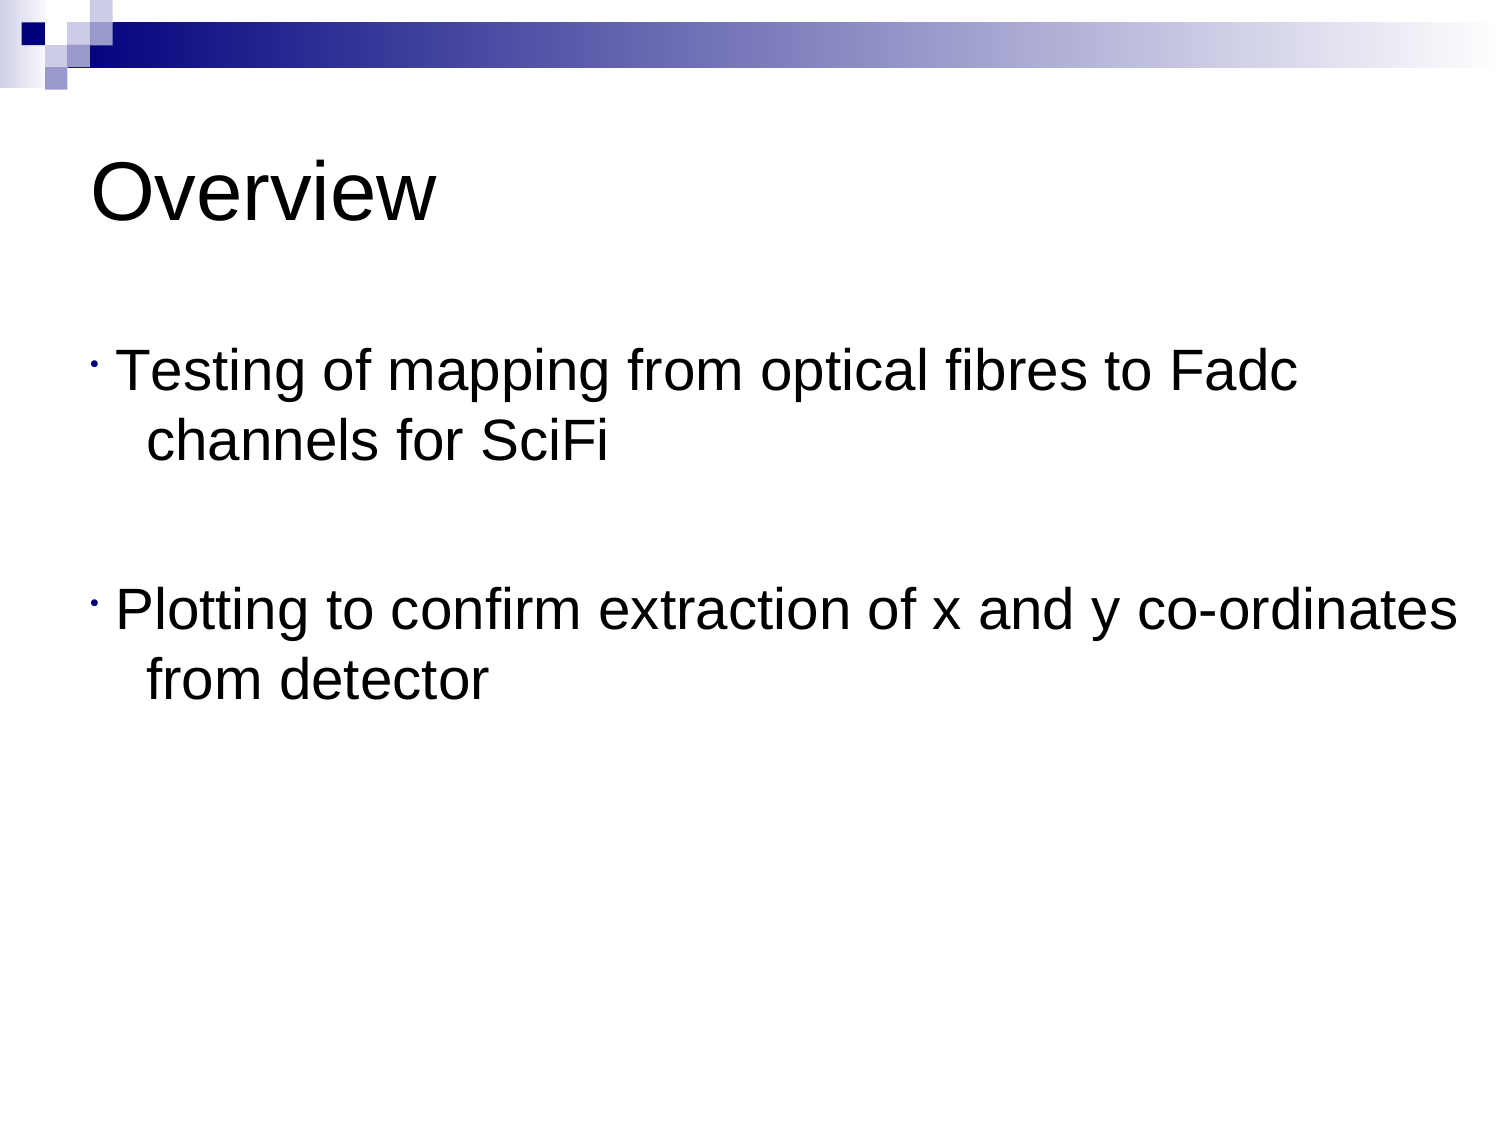

# Overview
 Testing of mapping from optical fibres to Fadc channels for SciFi
 Plotting to confirm extraction of x and y co-ordinates from detector